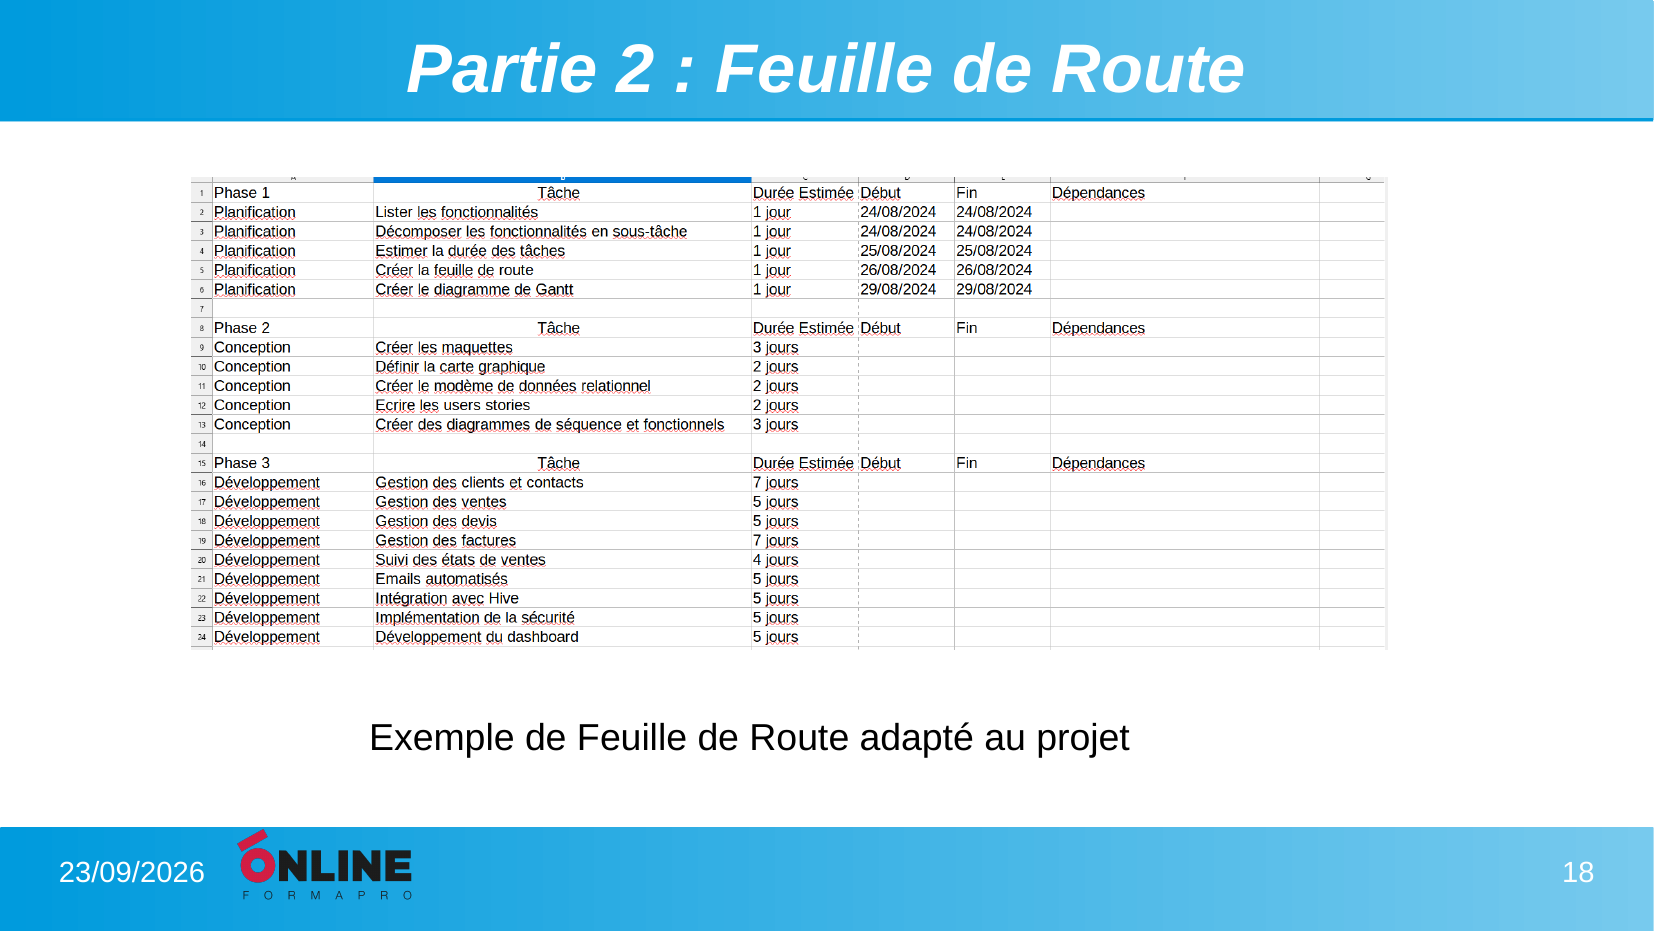

# Partie 2 : Feuille de Route
Exemple de Feuille de Route adapté au projet
18